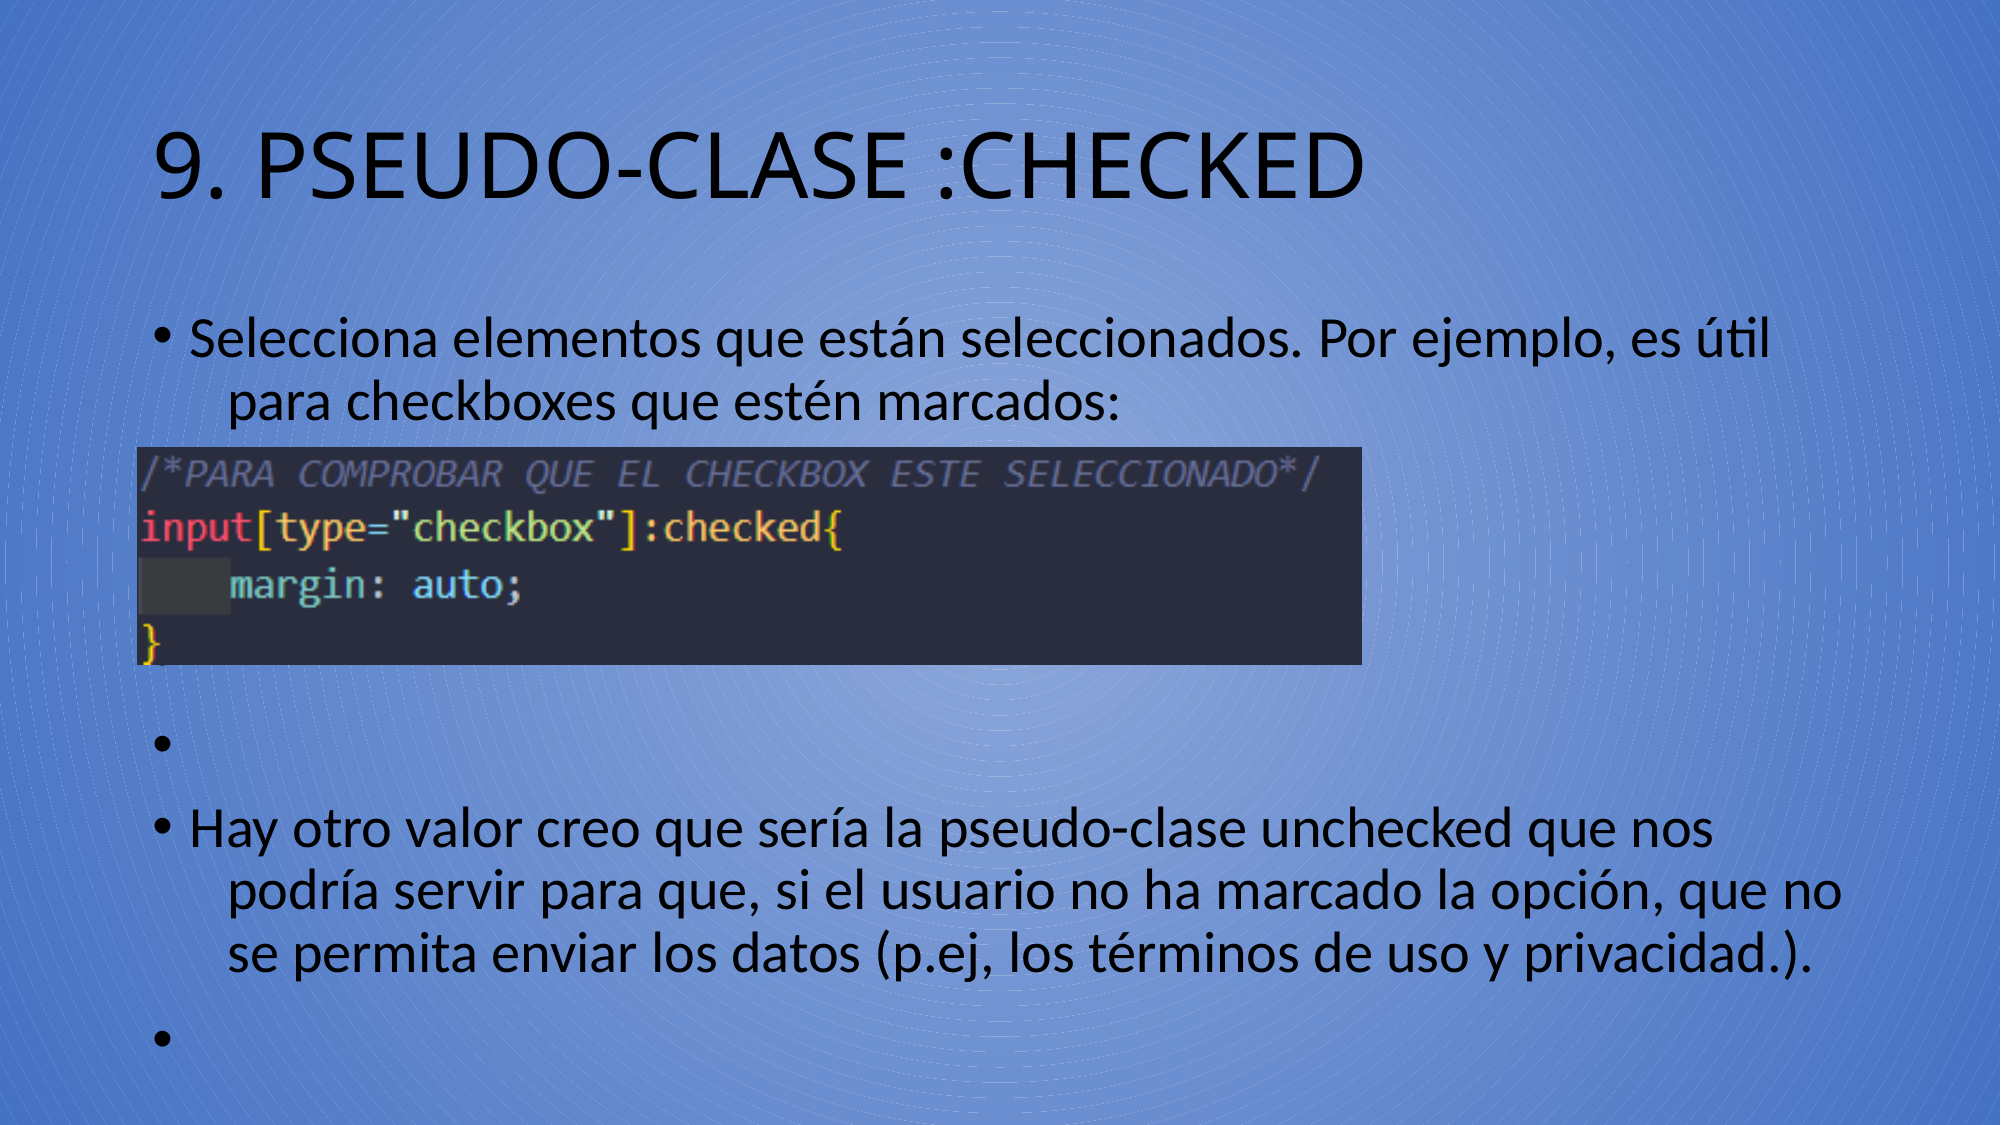

# 9. PSEUDO-CLASE :CHECKED
Selecciona elementos que están seleccionados. Por ejemplo, es útil para checkboxes que estén marcados:
Hay otro valor creo que sería la pseudo-clase unchecked que nos podría servir para que, si el usuario no ha marcado la opción, que no se permita enviar los datos (p.ej, los términos de uso y privacidad.).